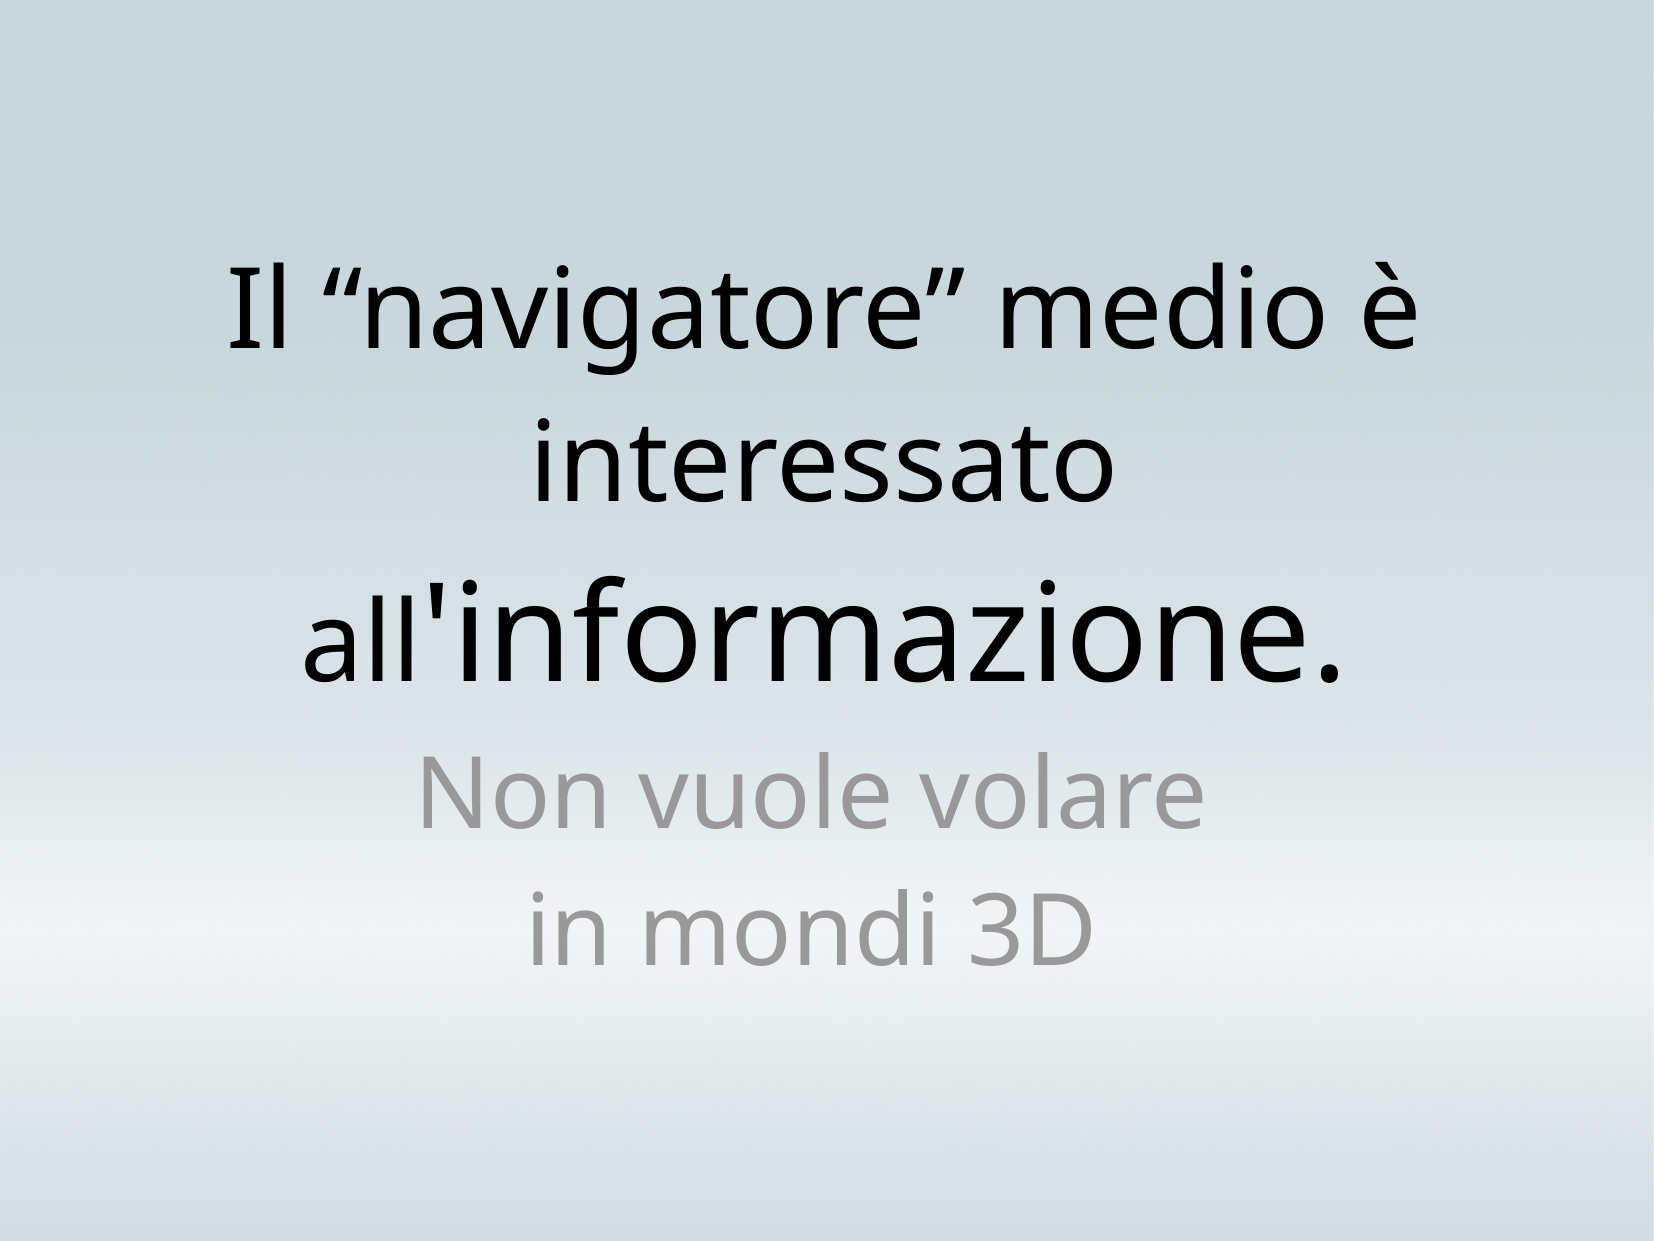

Il “navigatore” medio è interessato all'informazione.
Non vuole volare
in mondi 3D